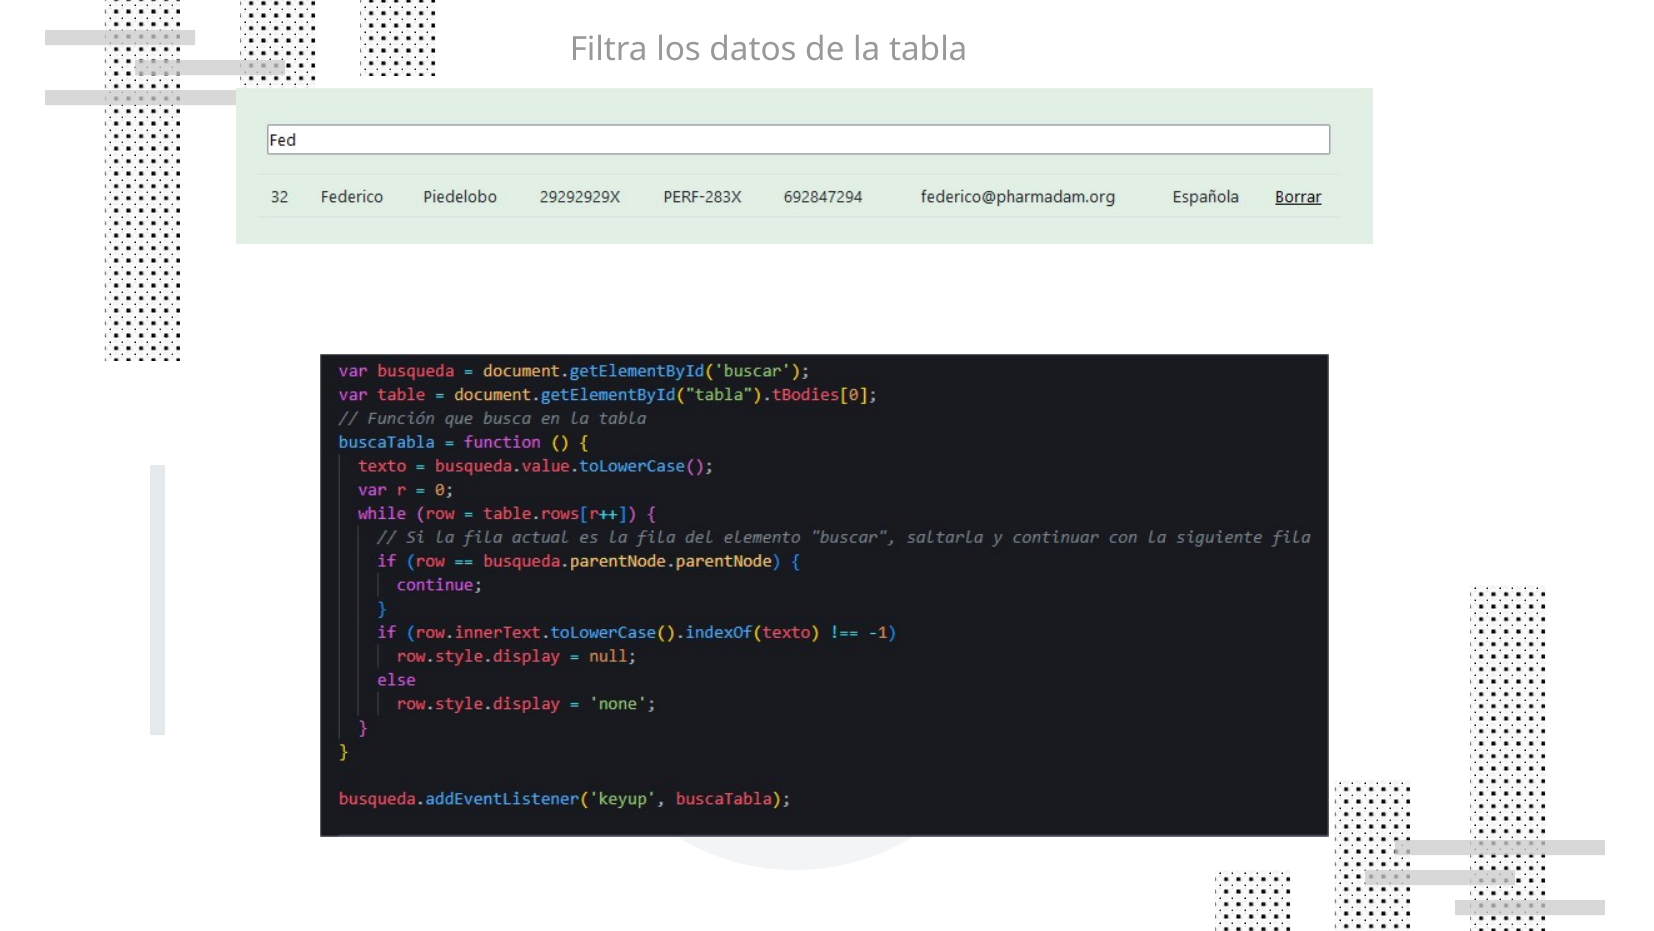

Filtra los datos de la tabla
Al acceder a la página